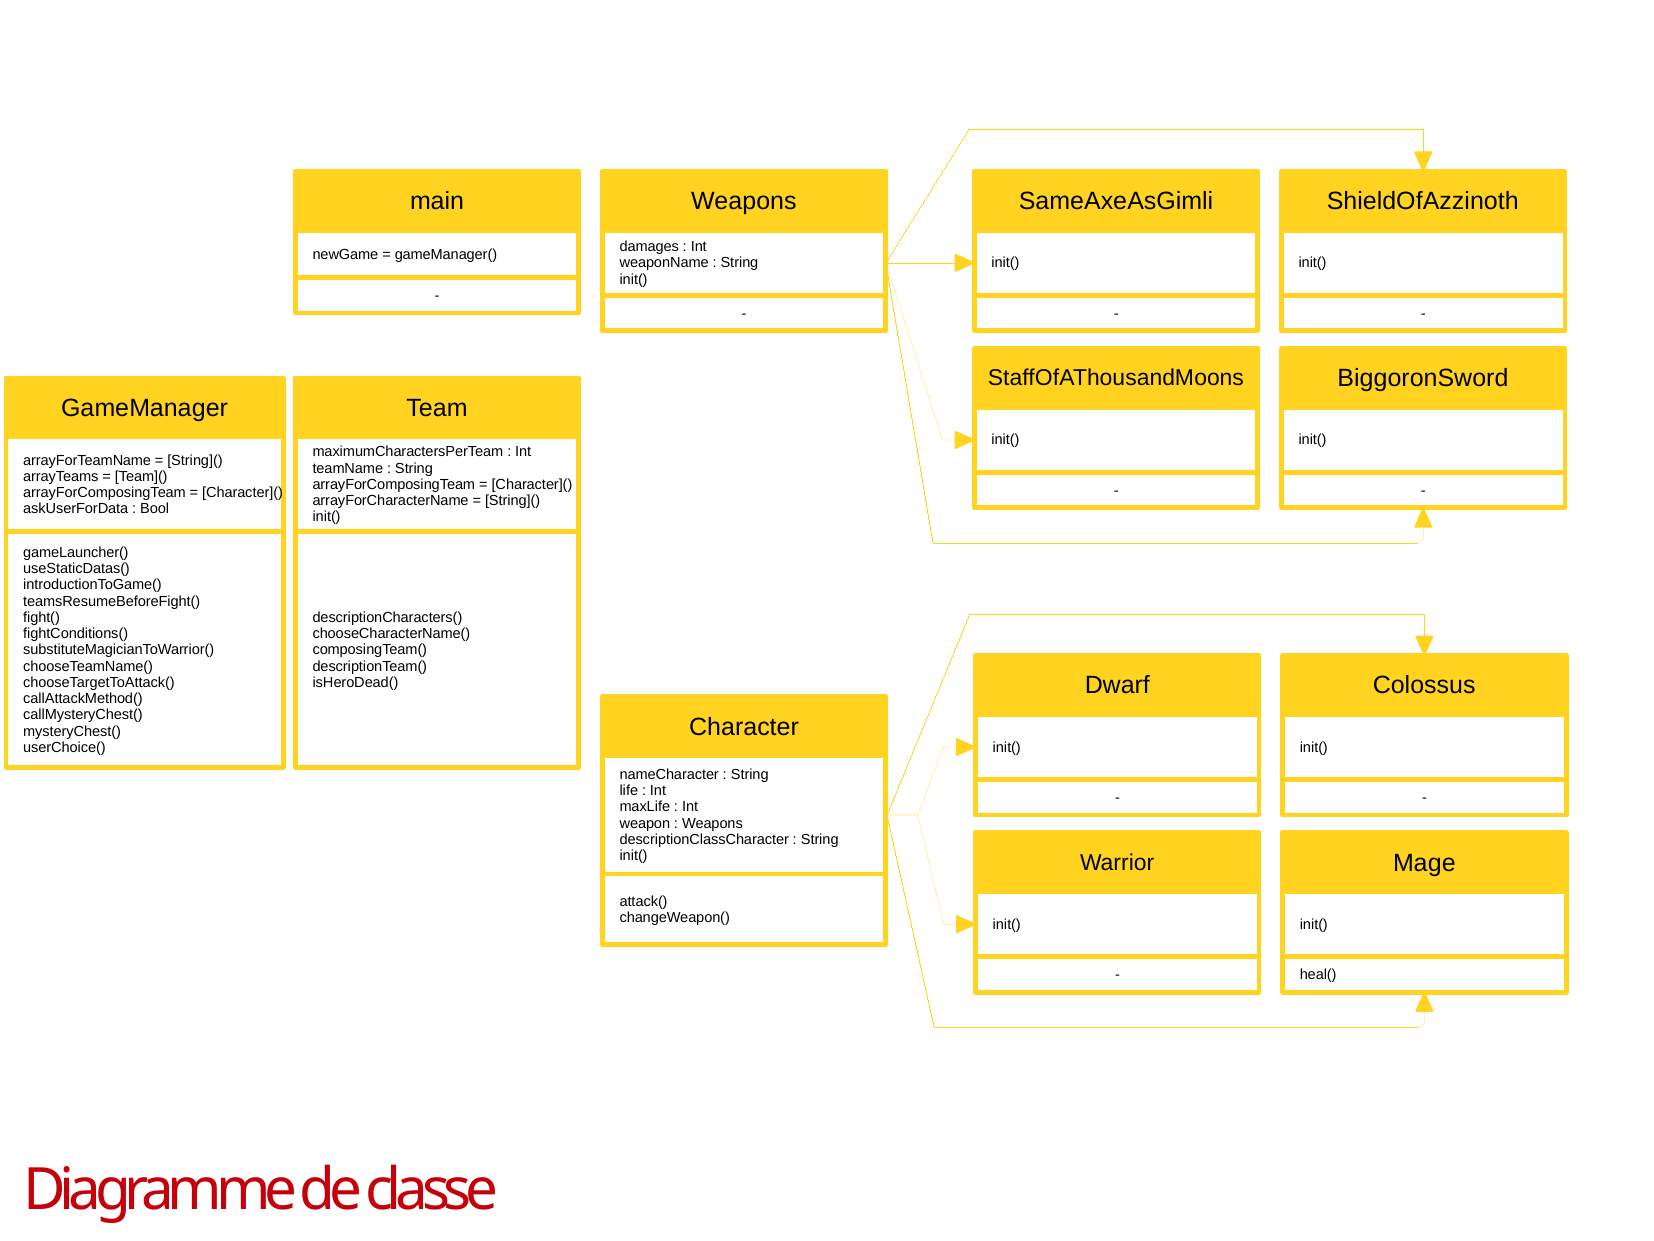

main
Weapons
SameAxeAsGimli
ShieldOfAzzinoth
newGame = gameManager()
damages : Int
weaponName : String
init()
init()
init()
-
-
-
-
StaffOfAThousandMoons
BiggoronSword
GameManager
Team
init()
init()
arrayForTeamName = [String]()
arrayTeams = [Team]()
arrayForComposingTeam = [Character]()
askUserForData : Bool
maximumCharactersPerTeam : Int
teamName : String
arrayForComposingTeam = [Character]()
arrayForCharacterName = [String]()
init()
-
-
gameLauncher()
useStaticDatas()
introductionToGame()
teamsResumeBeforeFight()
fight()
fightConditions()
substituteMagicianToWarrior()
chooseTeamName()
chooseTargetToAttack()
callAttackMethod()
callMysteryChest()
mysteryChest()
userChoice()
descriptionCharacters()
chooseCharacterName()
composingTeam()
descriptionTeam()
isHeroDead()
Dwarf
Colossus
Character
init()
init()
nameCharacter : String
life : Int
maxLife : Int
weapon : Weapons
descriptionClassCharacter : String
init()
-
-
Warrior
Mage
attack()
changeWeapon()
init()
init()
-
heal()
# Diagramme de classe